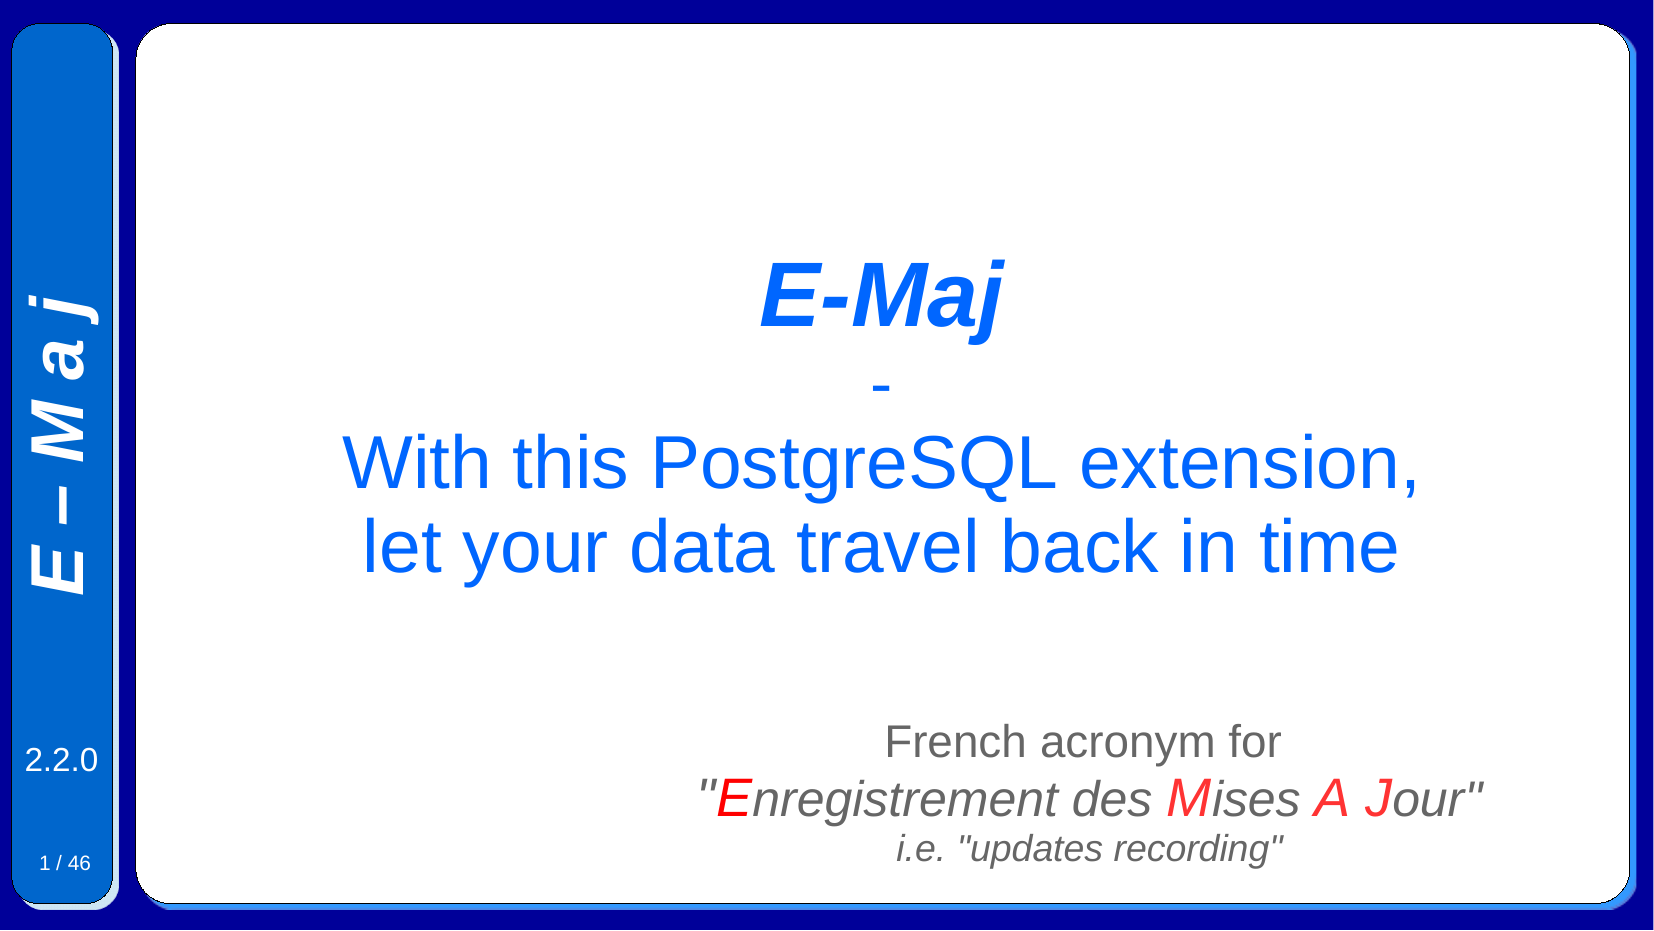

# E-Maj
-
With this PostgreSQL extension,
let your data travel back in time
French acronym for
"Enregistrement des Mises A Jour"
i.e. "updates recording"